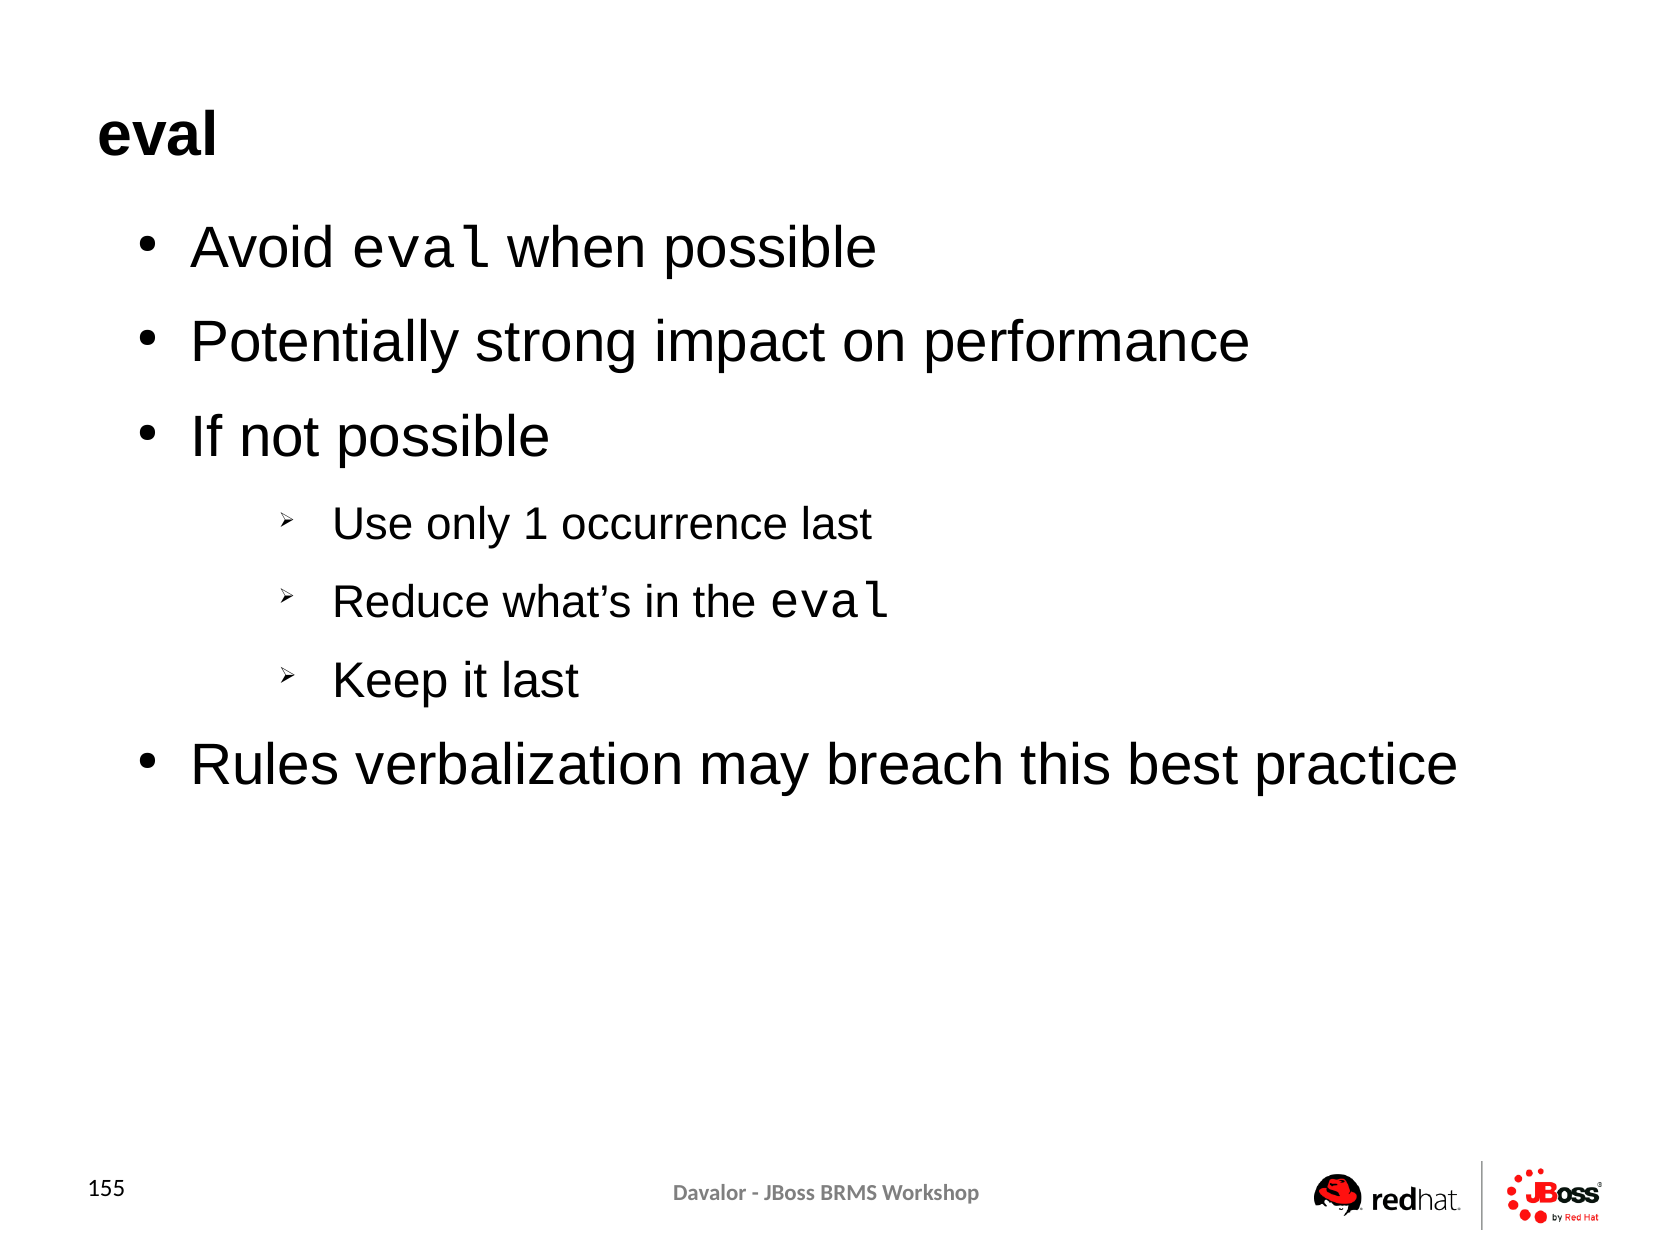

# eval
Avoid eval when possible
Potentially strong impact on performance
If not possible
Use only 1 occurrence last
Reduce what’s in the eval
Keep it last
Rules verbalization may breach this best practice